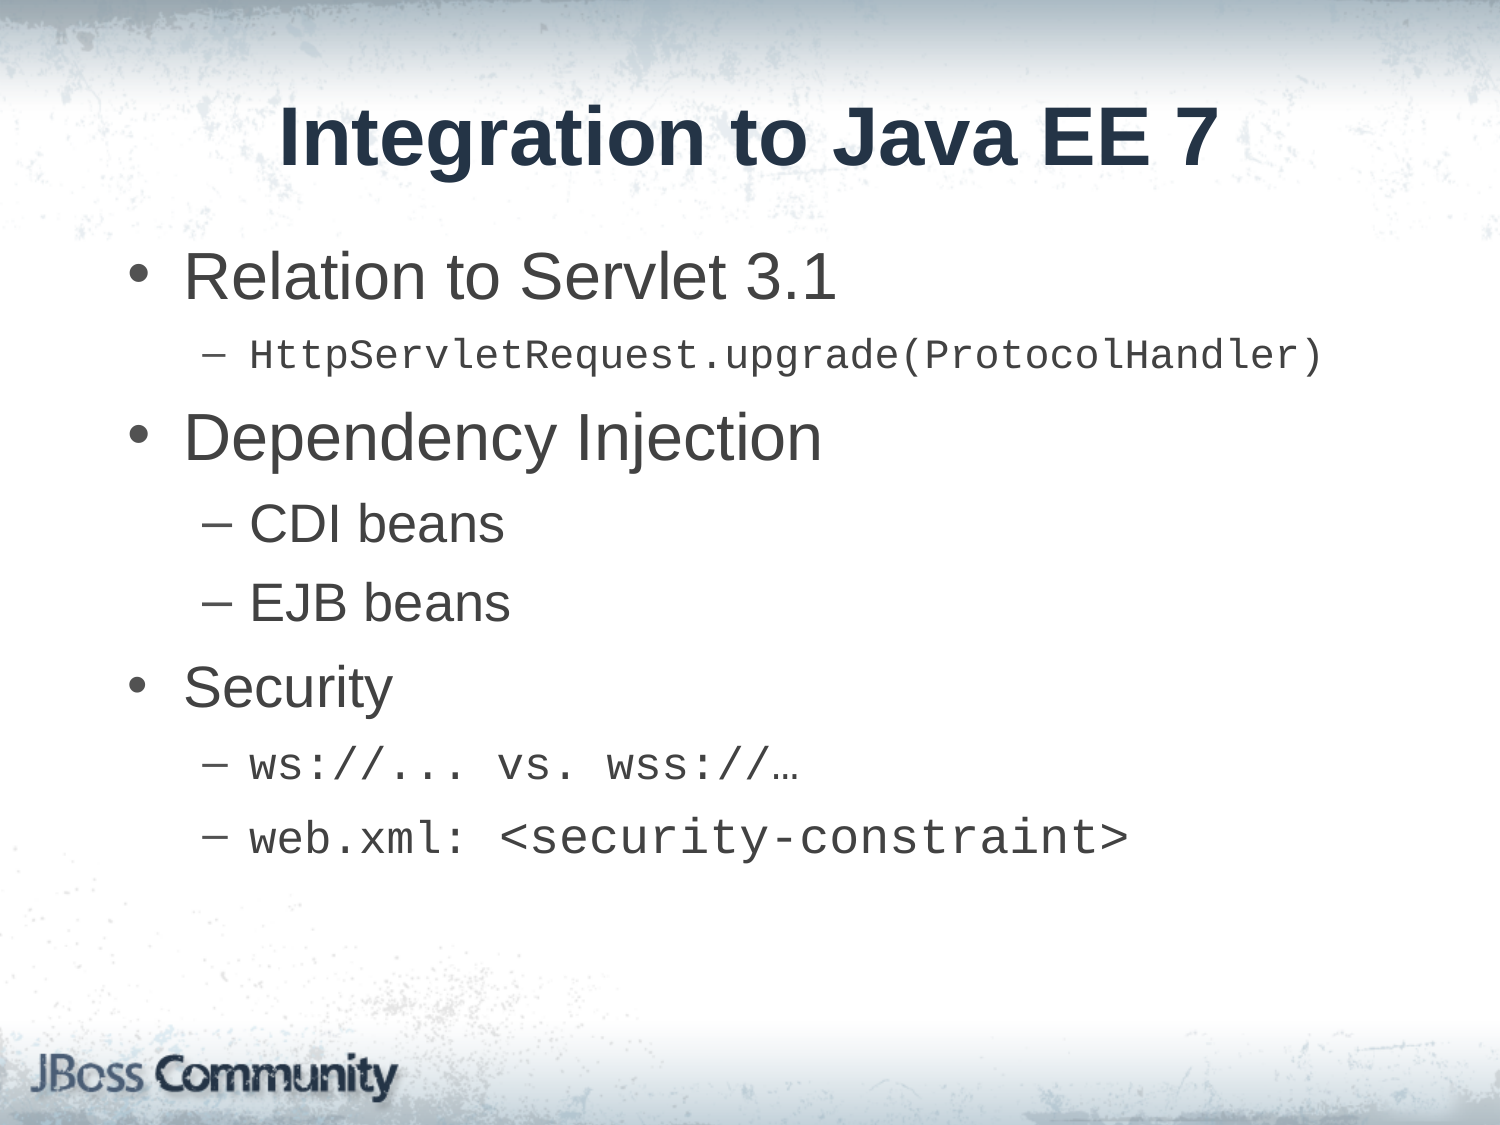

# Integration to Java EE 7
Relation to Servlet 3.1
HttpServletRequest.upgrade(ProtocolHandler)
Dependency Injection
CDI beans
EJB beans
Security
ws://... vs. wss://…
web.xml: <security-constraint>